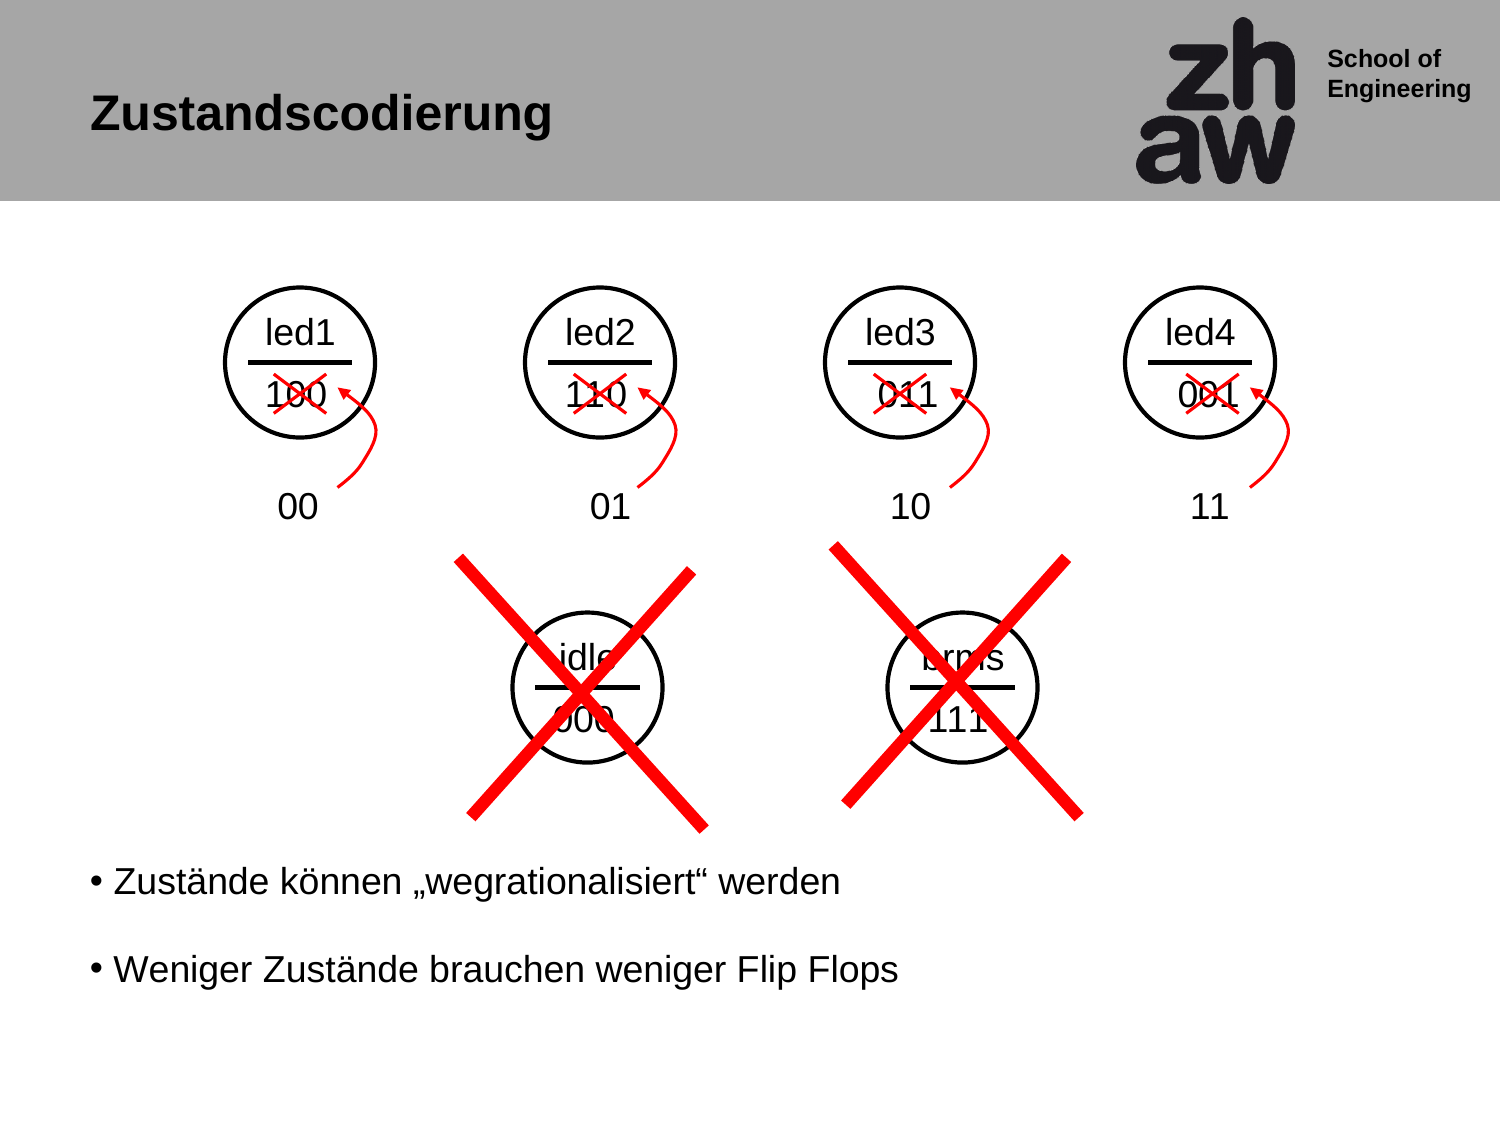

# Zustandscodierung
led1
led2
led3
led4
100
110
011
001
00
01
10
11
idle
brms
000
111
 Zustände können „wegrationalisiert“ werden
 Weniger Zustände brauchen weniger Flip Flops